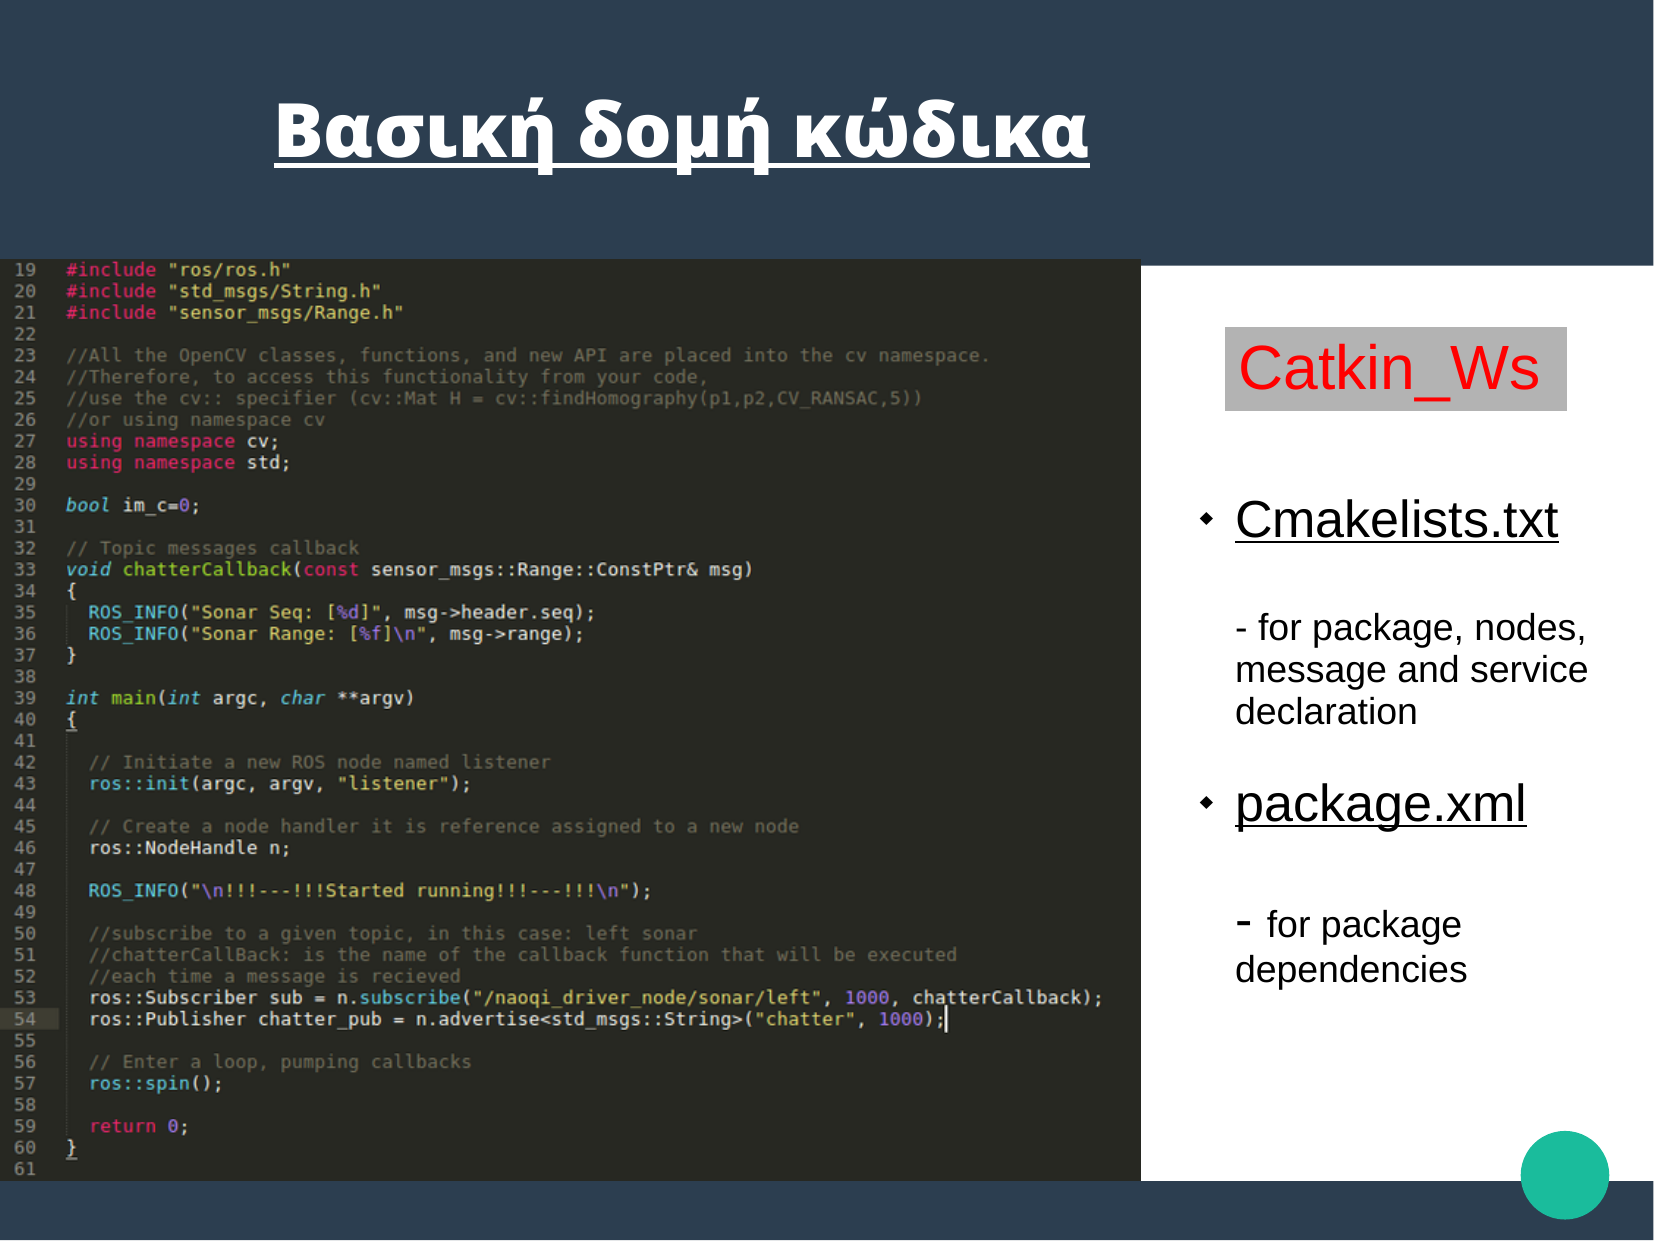

# Βασική δομή κώδικα
| Catkin\_Ws |
| --- |
Cmakelists.txt
- for package, nodes, message and service declaration
package.xml
- for package dependencies